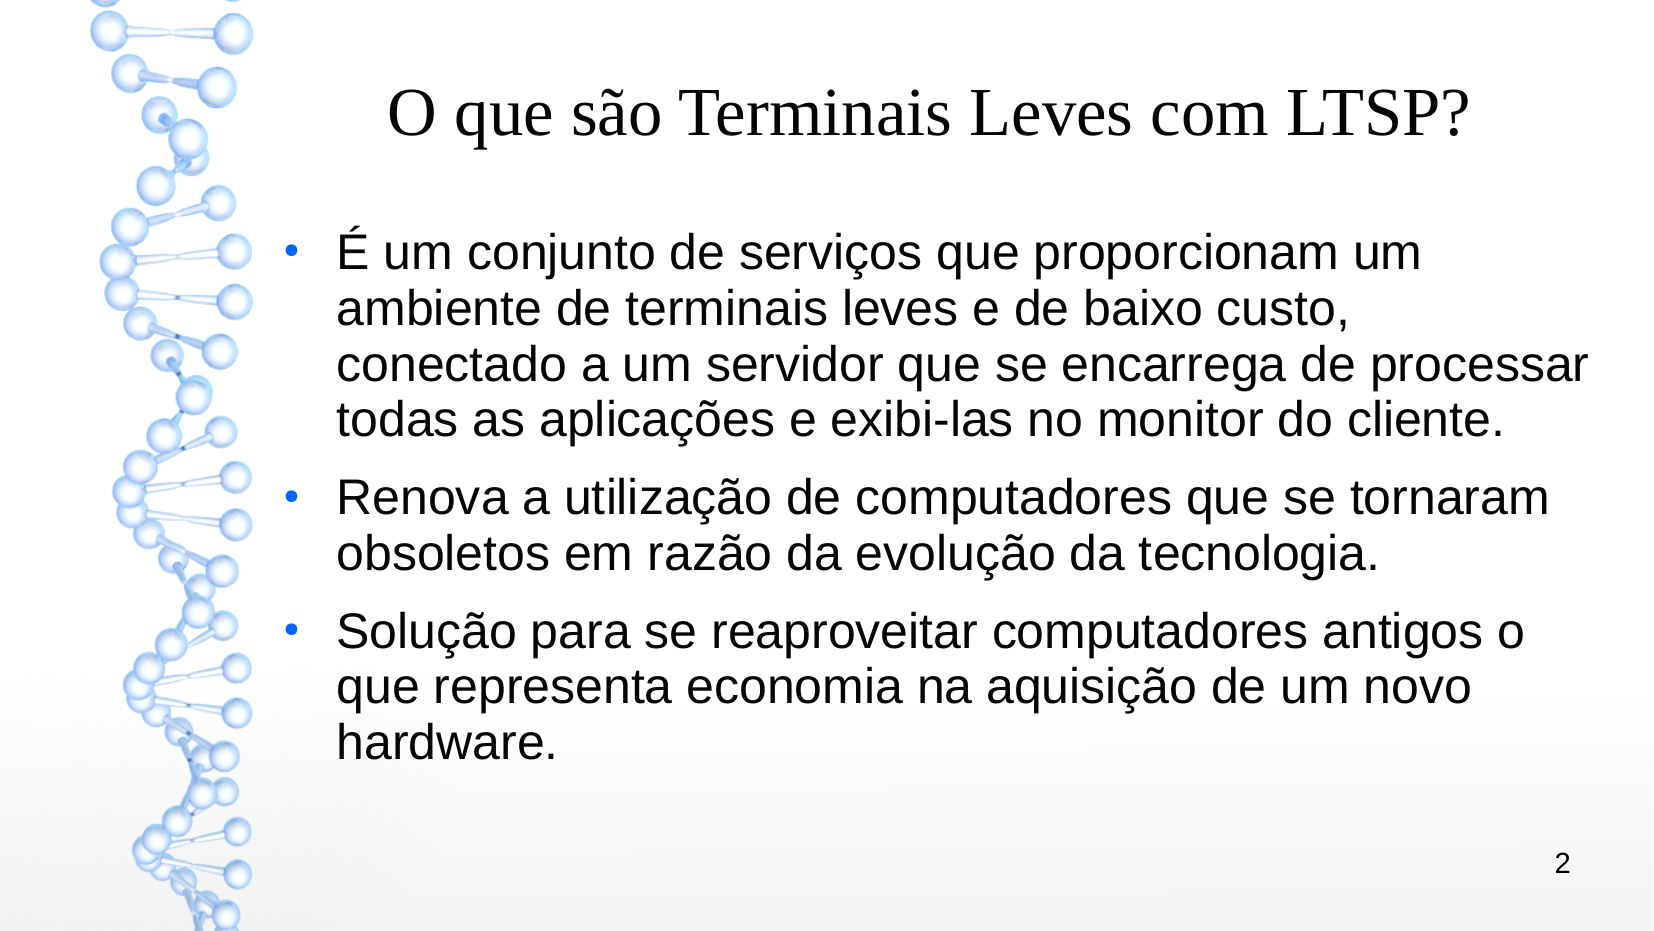

# O que são Terminais Leves com LTSP?
É um conjunto de serviços que proporcionam um ambiente de terminais leves e de baixo custo, conectado a um servidor que se encarrega de processar todas as aplicações e exibi-las no monitor do cliente.
Renova a utilização de computadores que se tornaram obsoletos em razão da evolução da tecnologia.
Solução para se reaproveitar computadores antigos o que representa economia na aquisição de um novo hardware.
2